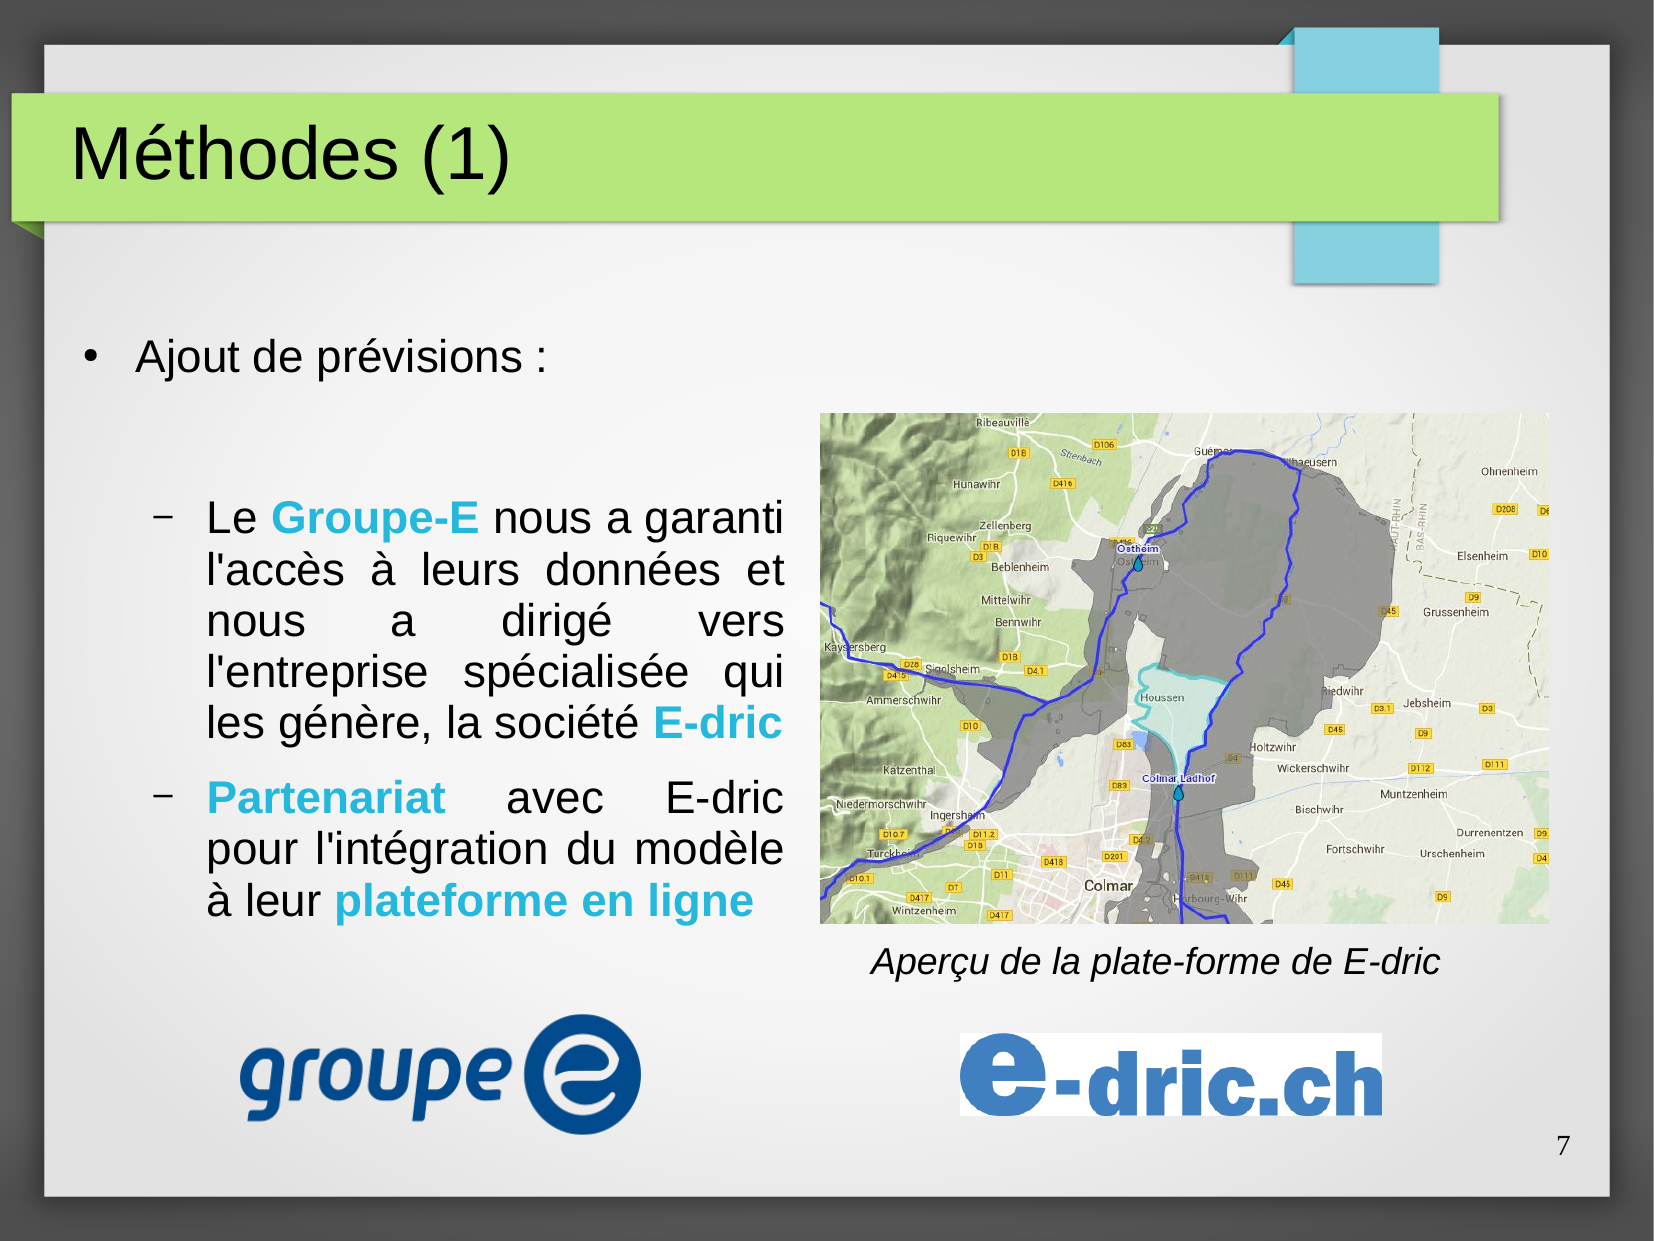

# Méthodes (1)
Ajout de prévisions :
Le Groupe-E nous a garanti l'accès à leurs données et nous a dirigé vers l'entreprise spécialisée qui les génère, la société E-dric
Partenariat avec E-dric pour l'intégration du modèle à leur plateforme en ligne
Aperçu de la plate-forme de E-dric
7